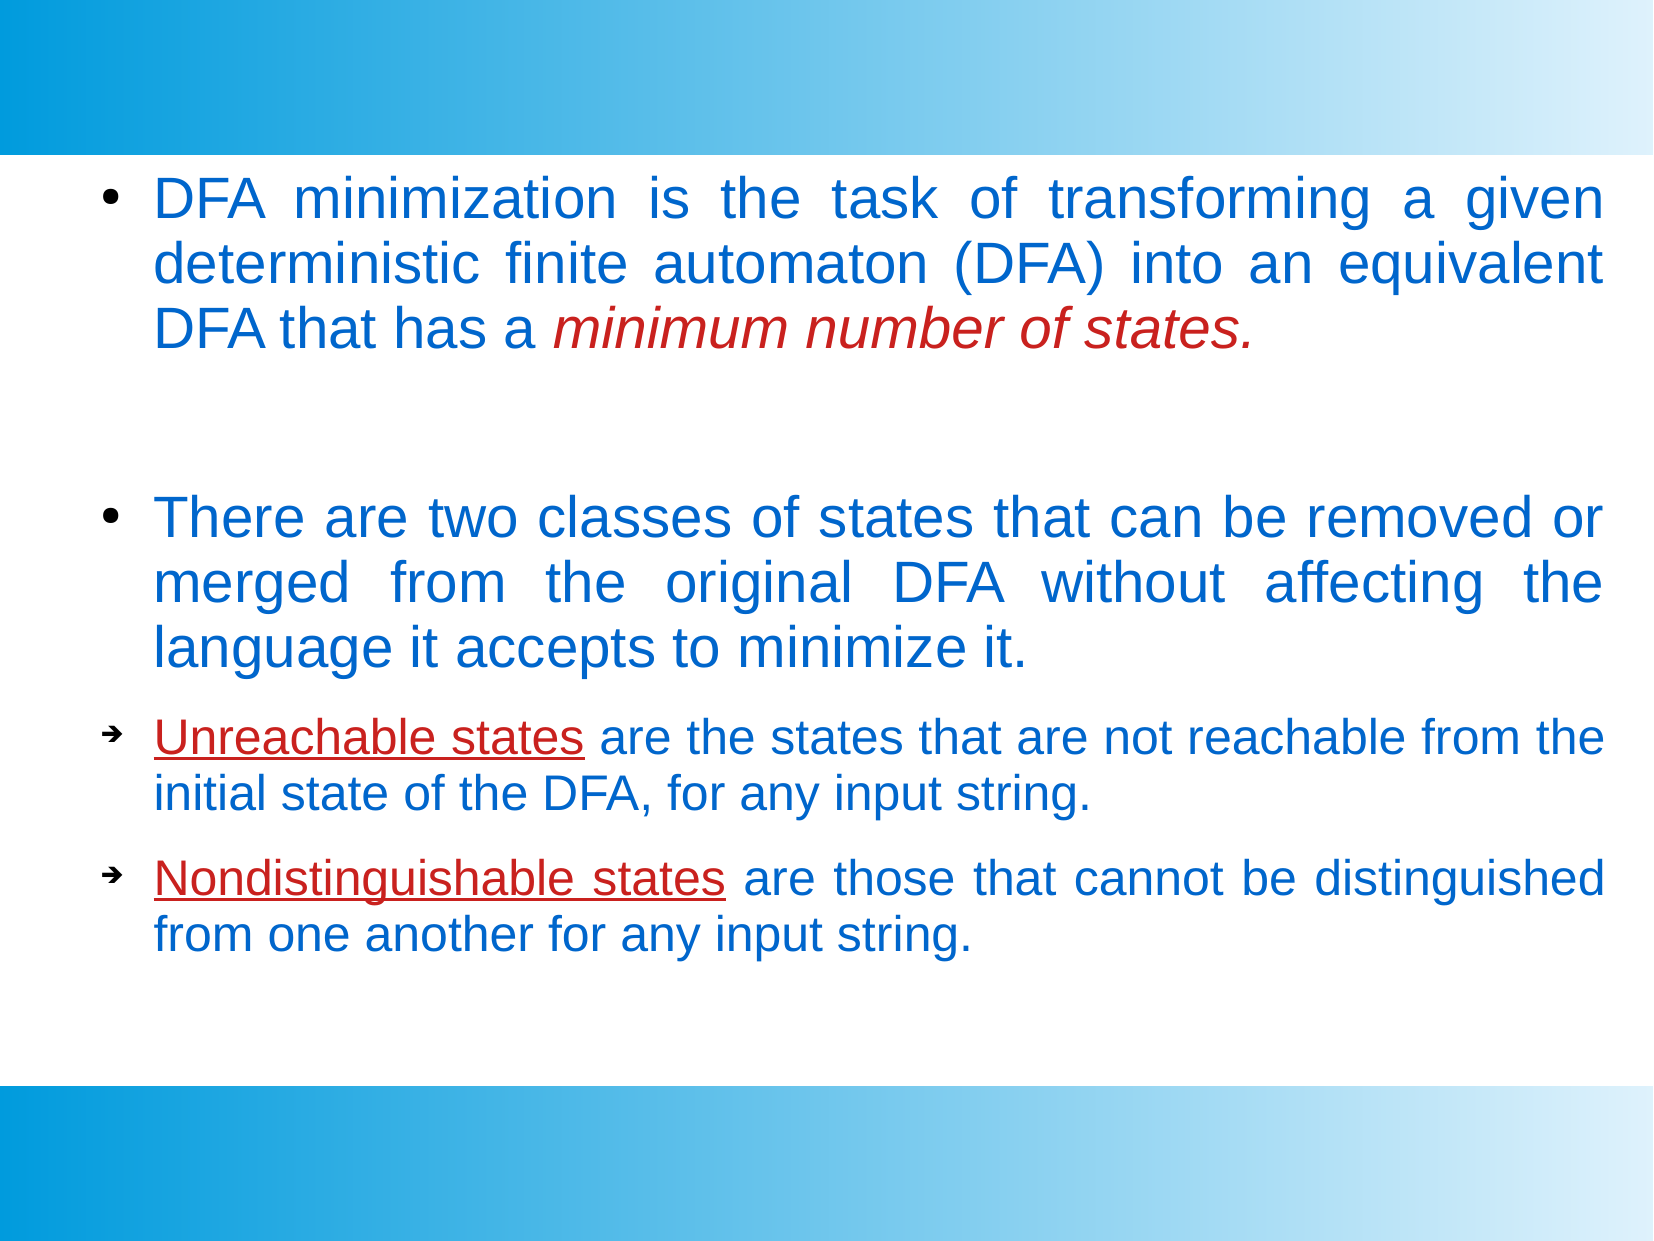

# DFA minimization is the task of transforming a given deterministic finite automaton (DFA) into an equivalent DFA that has a minimum number of states.
There are two classes of states that can be removed or merged from the original DFA without affecting the language it accepts to minimize it.
Unreachable states are the states that are not reachable from the initial state of the DFA, for any input string.
Nondistinguishable states are those that cannot be distinguished from one another for any input string.